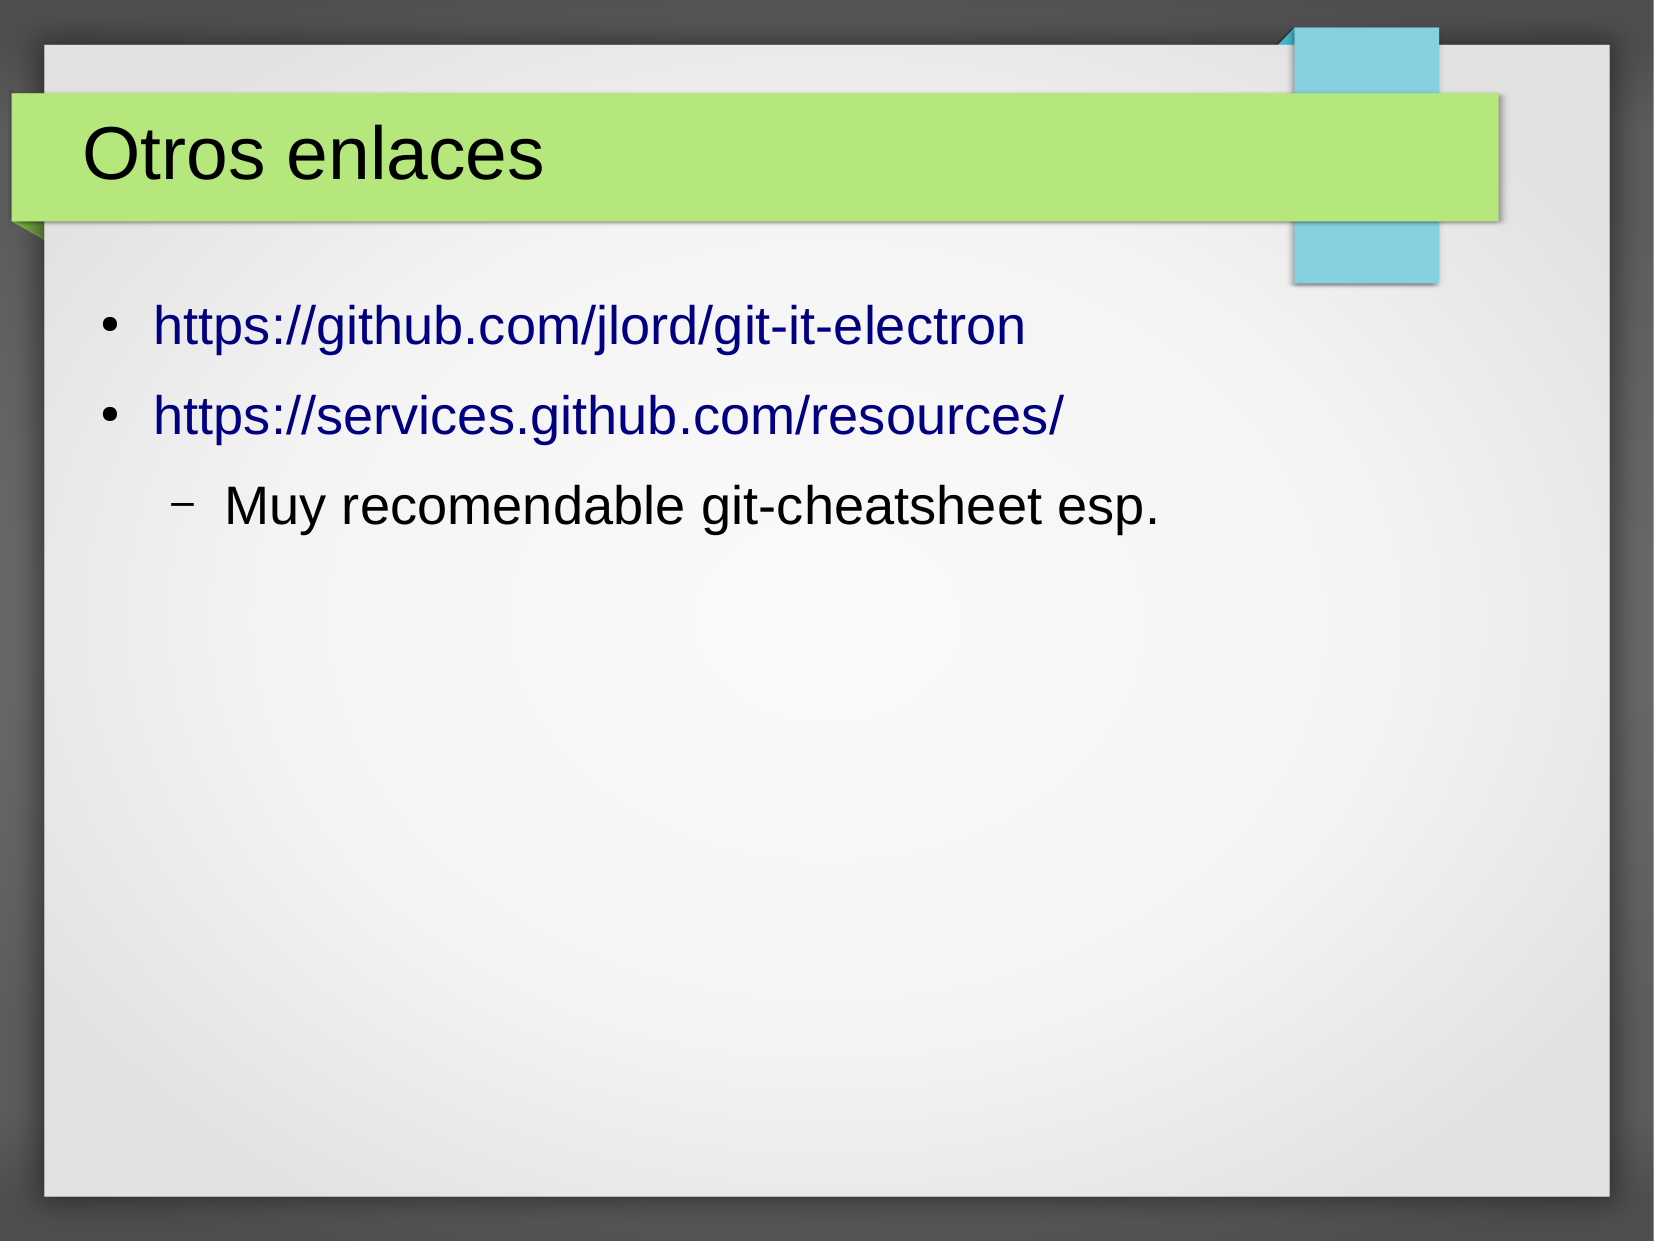

# Otros enlaces
https://github.com/jlord/git-it-electron
https://services.github.com/resources/
Muy recomendable git-cheatsheet esp.